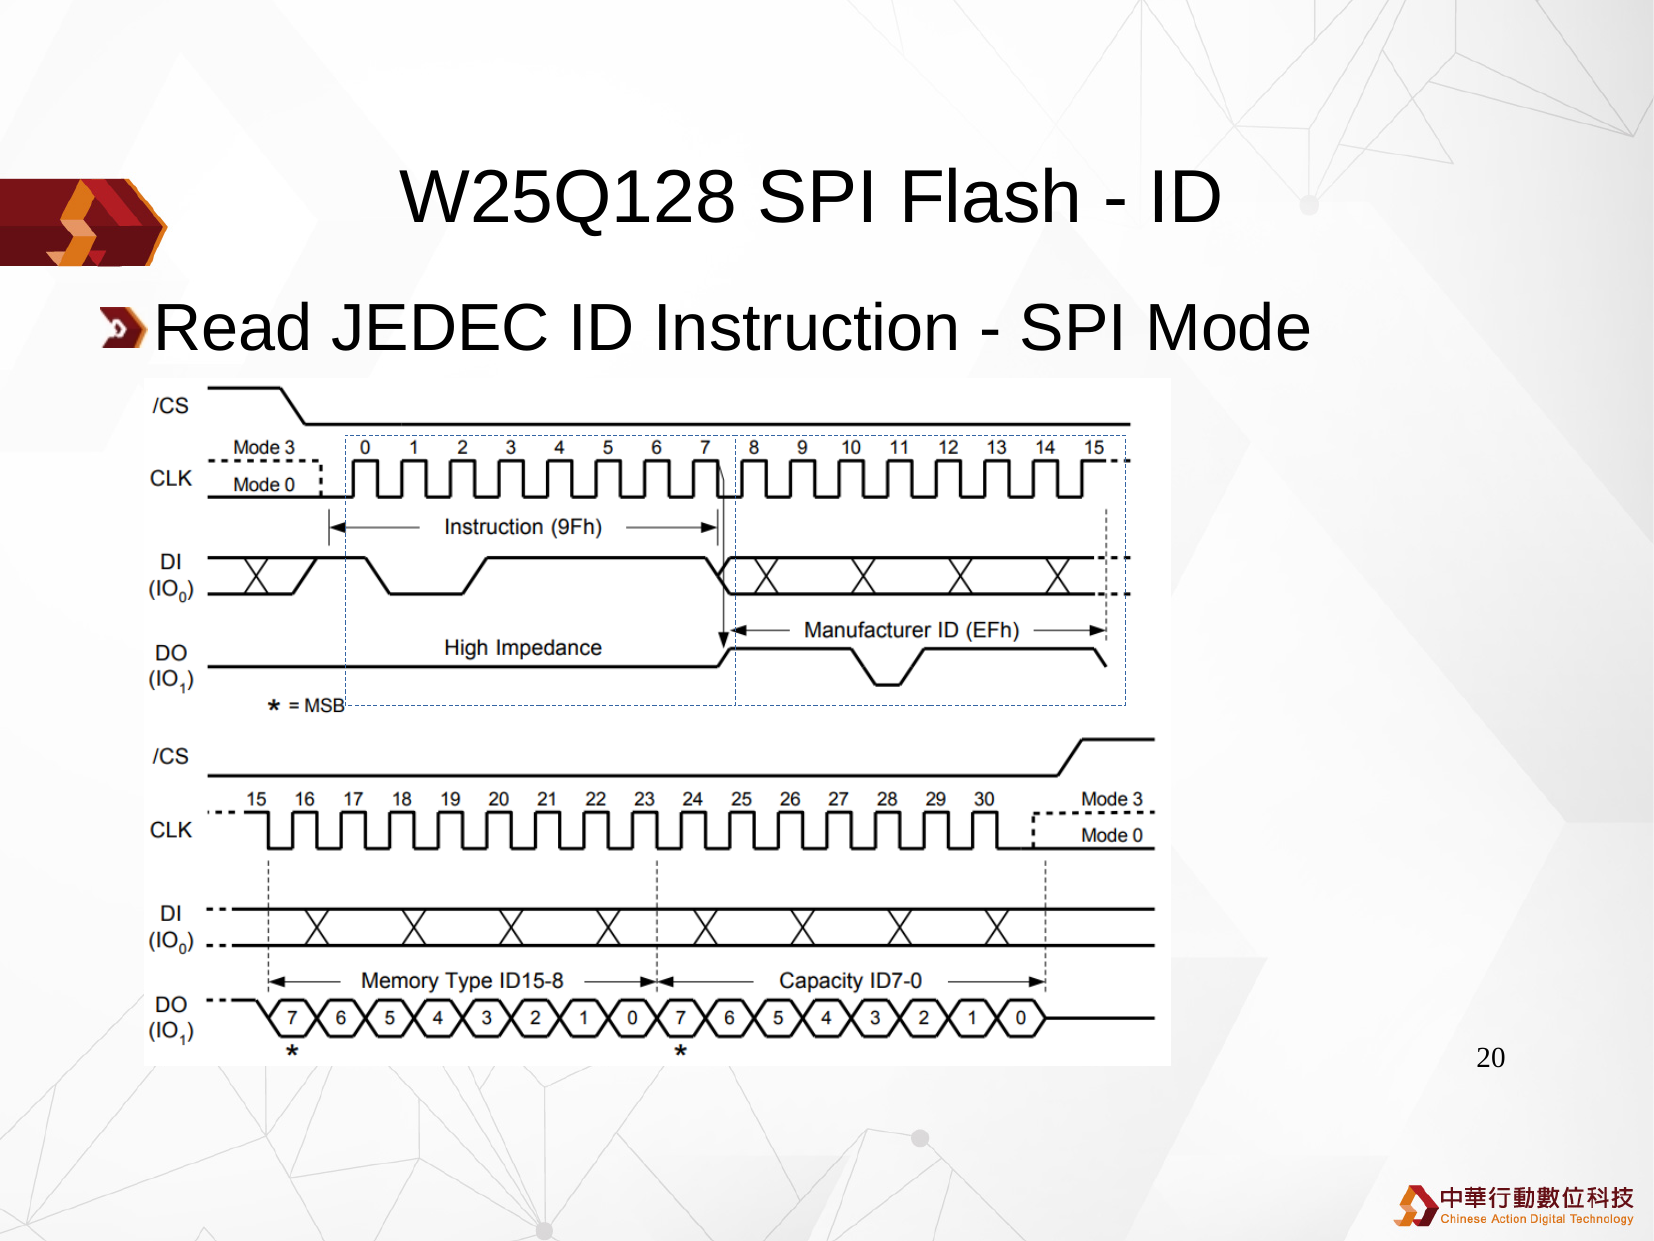

# W25Q128 SPI Flash - ID
Read JEDEC ID Instruction - SPI Mode
20